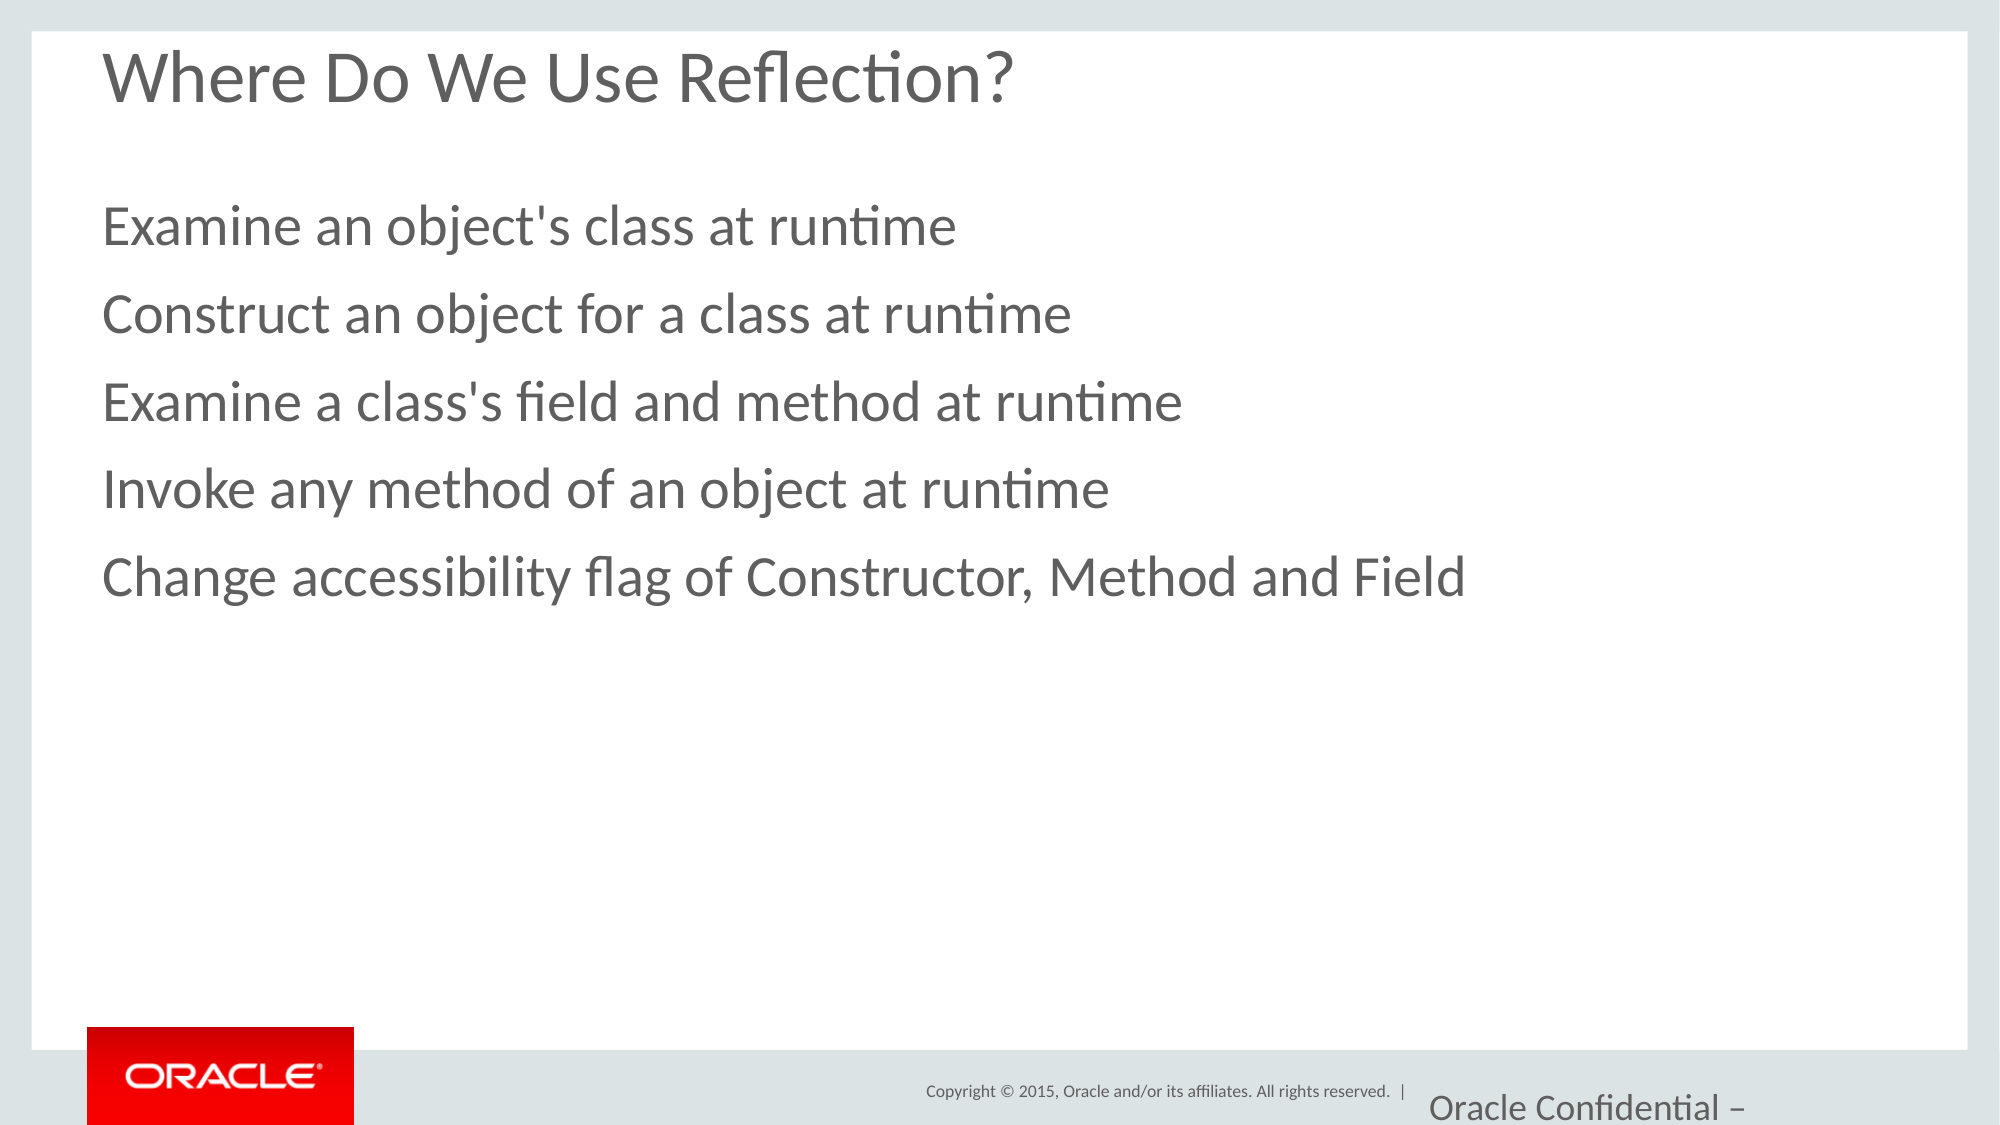

# Where Do We Use Reflection?
Examine an object's class at runtime
Construct an object for a class at runtime
Examine a class's field and method at runtime
Invoke any method of an object at runtime
Change accessibility flag of Constructor, Method and Field
Oracle Confidential – Restricted